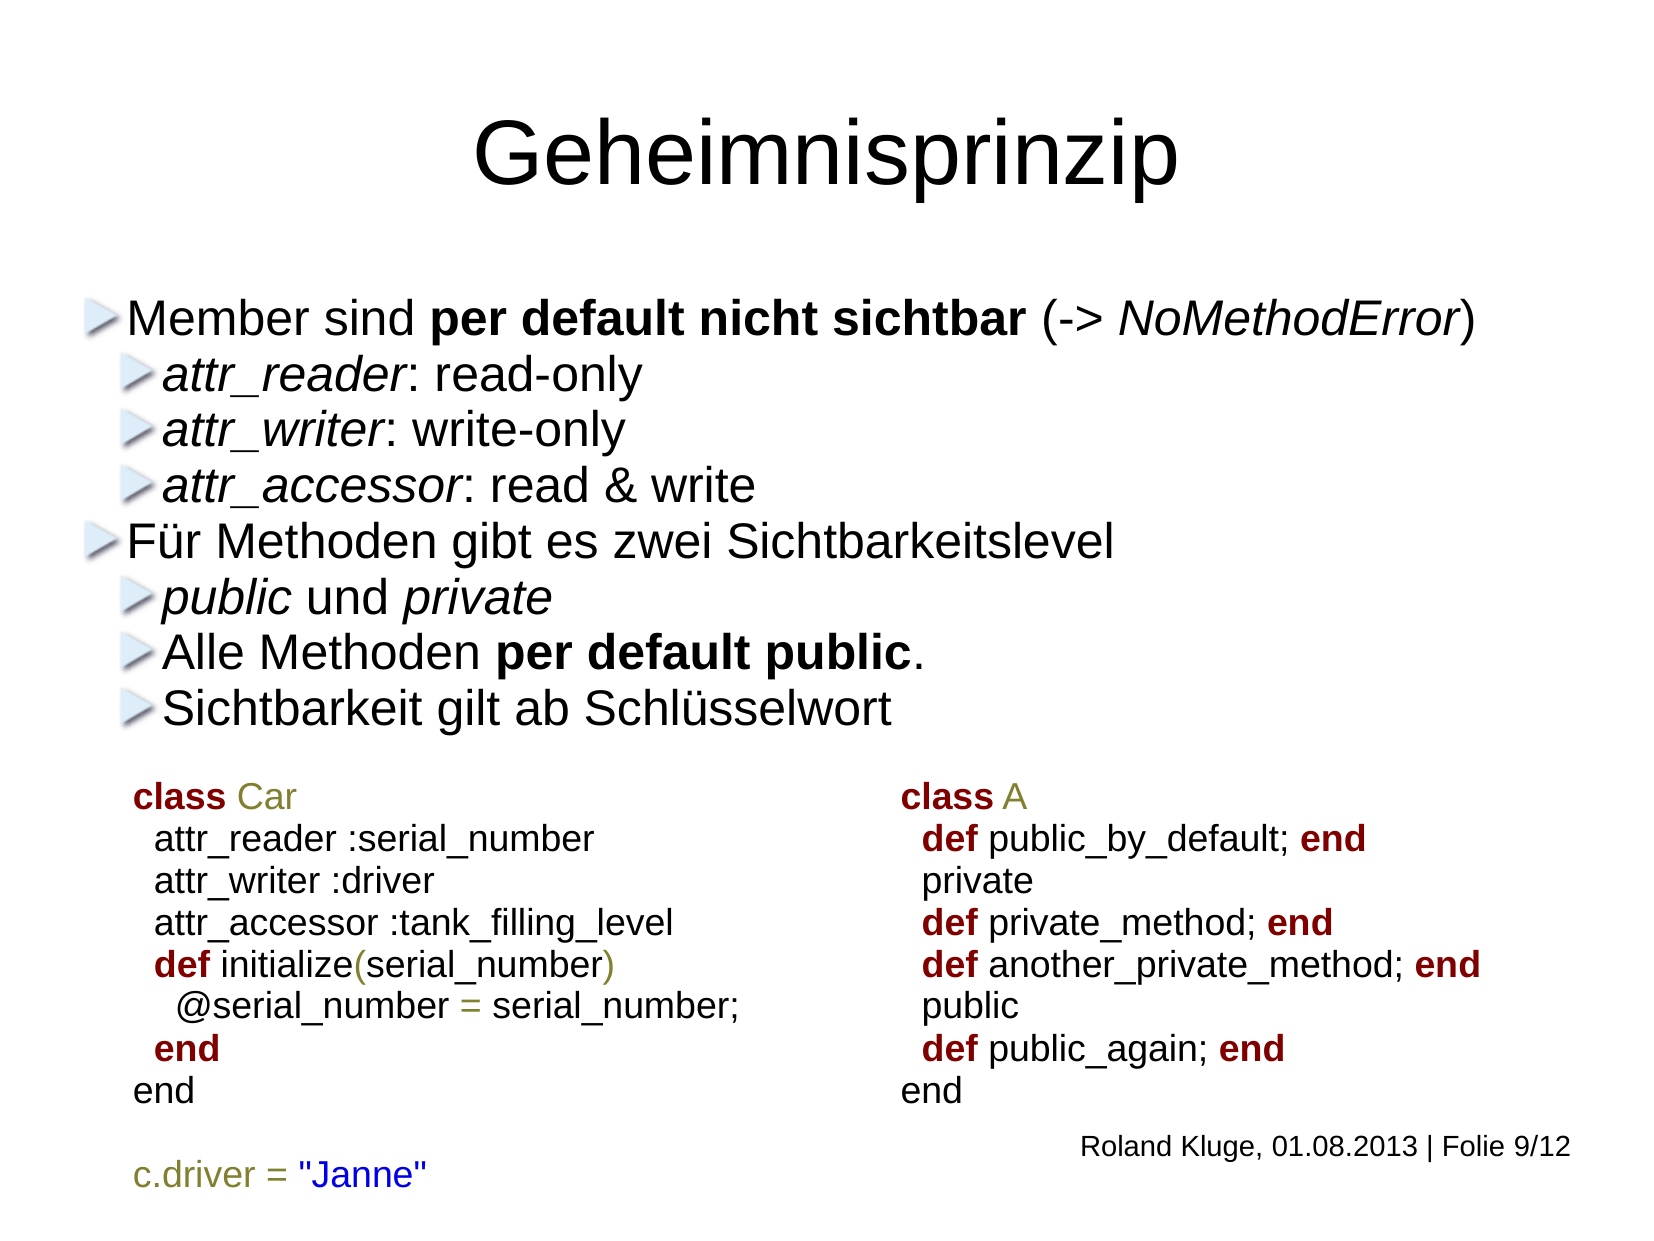

# Geheimnisprinzip
Member sind per default nicht sichtbar (-> NoMethodError)
attr_reader: read-only
attr_writer: write-only
attr_accessor: read & write
Für Methoden gibt es zwei Sichtbarkeitslevel
public und private
Alle Methoden per default public.
Sichtbarkeit gilt ab Schlüsselwort
class Car
 attr_reader :serial_number
 attr_writer :driver
 attr_accessor :tank_filling_level
 def initialize(serial_number)
 @serial_number = serial_number;
 end
end
c.driver = "Janne"
class A
 def public_by_default; end
 private
 def private_method; end
 def another_private_method; end
 public
 def public_again; end
end